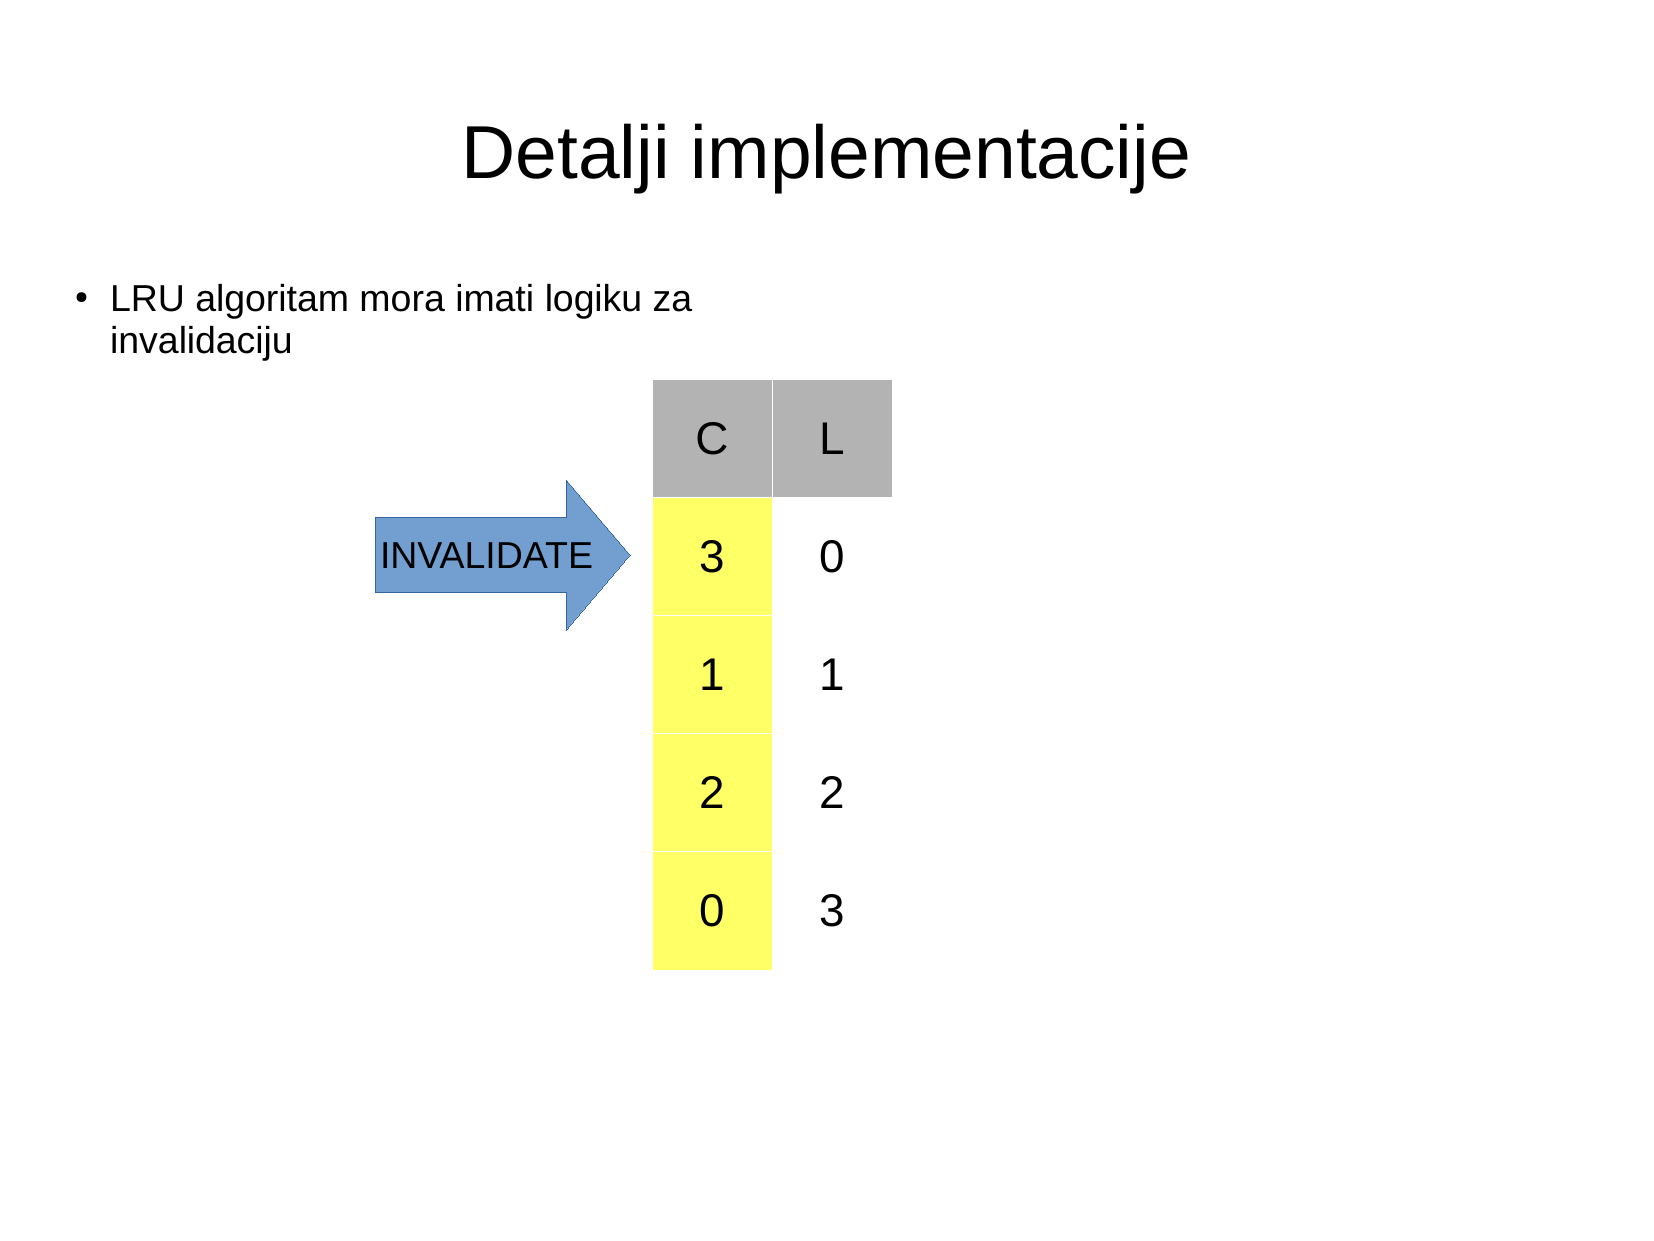

# Detalji implementacije
LRU algoritam mora imati logiku za invalidaciju
| C | L |
| --- | --- |
| 3 | 0 |
| 1 | 1 |
| 2 | 2 |
| 0 | 3 |
INVALIDATE